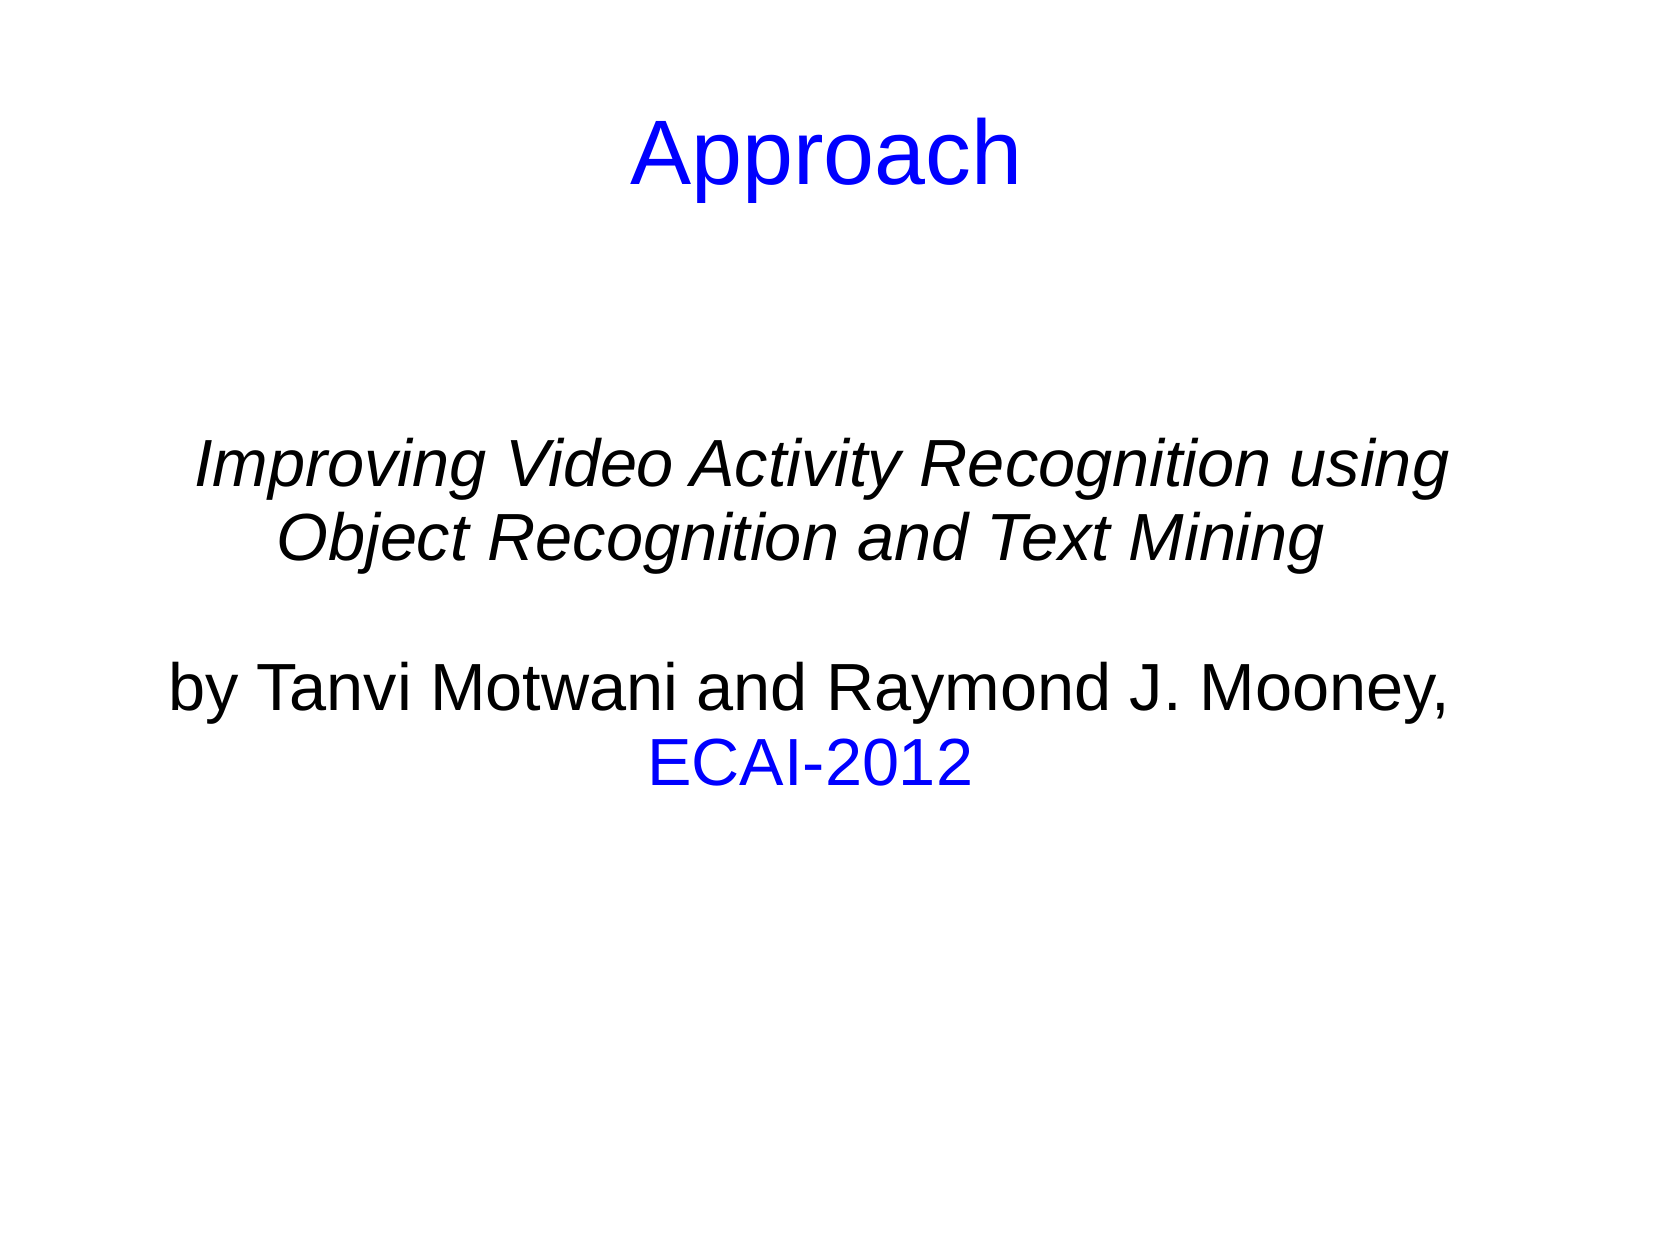

# Approach
Improving Video Activity Recognition using Object Recognition and Text Mining
by Tanvi Motwani and Raymond J. Mooney, ECAI-2012